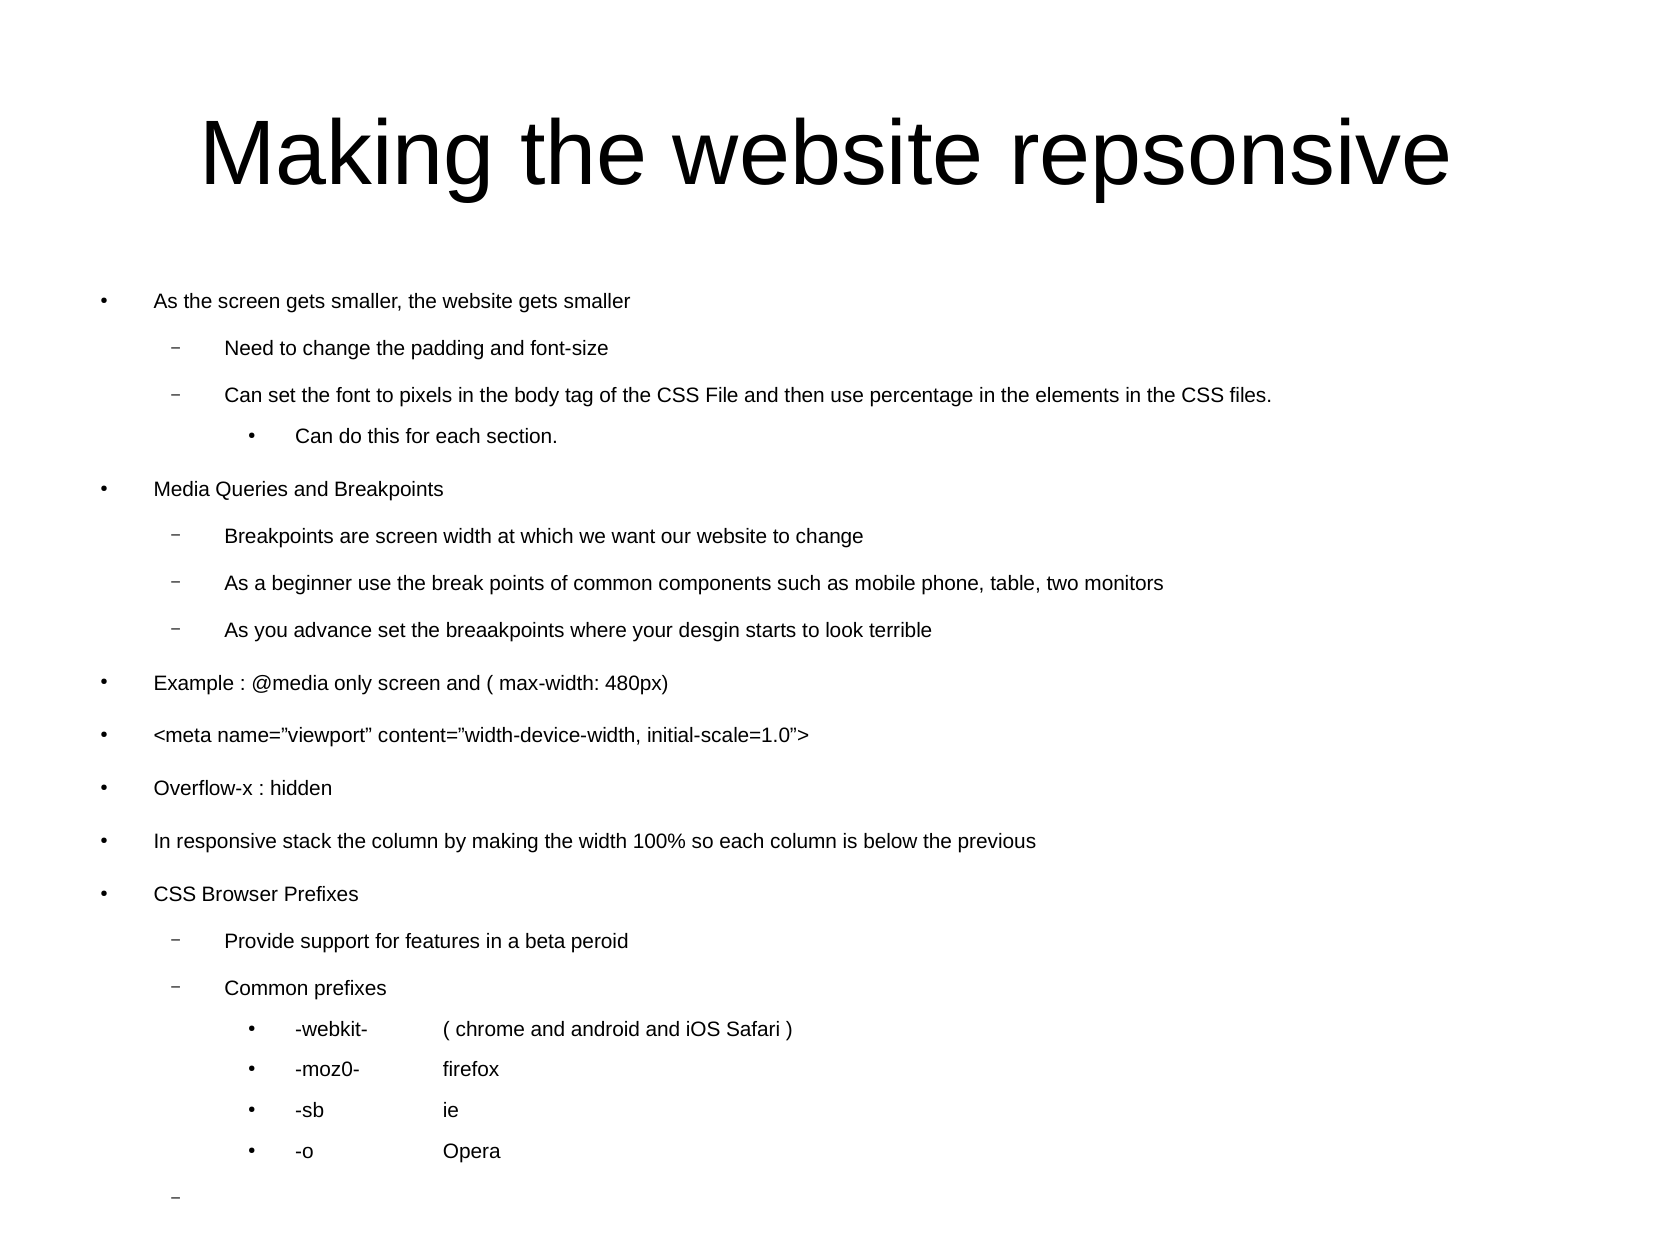

# Making the website repsonsive
As the screen gets smaller, the website gets smaller
Need to change the padding and font-size
Can set the font to pixels in the body tag of the CSS File and then use percentage in the elements in the CSS files.
Can do this for each section.
Media Queries and Breakpoints
Breakpoints are screen width at which we want our website to change
As a beginner use the break points of common components such as mobile phone, table, two monitors
As you advance set the breaakpoints where your desgin starts to look terrible
Example : @media only screen and ( max-width: 480px)
<meta name=”viewport” content=”width-device-width, initial-scale=1.0”>
Overflow-x : hidden
In responsive stack the column by making the width 100% so each column is below the previous
CSS Browser Prefixes
Provide support for features in a beta peroid
Common prefixes
-webkit- 	( chrome and android and iOS Safari )
-moz0-		firefox
-sb		ie
-o		Opera